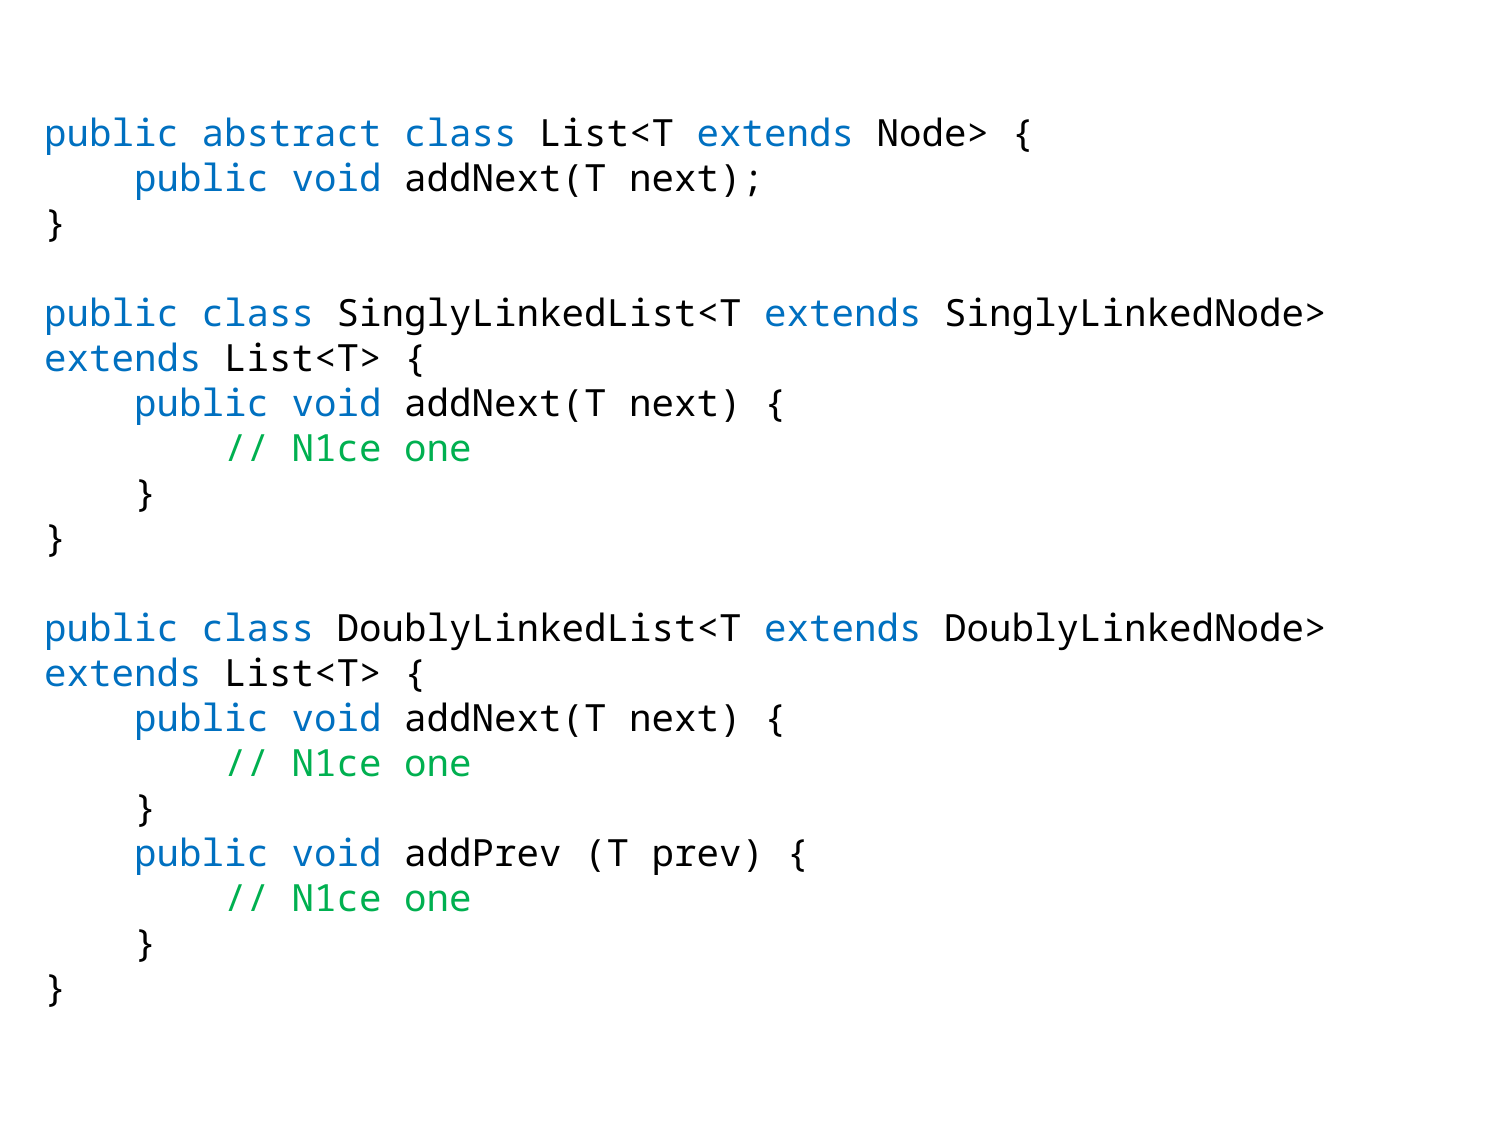

public abstract class List<T extends Node> {
 public void addNext(T next);
}
public class SinglyLinkedList<T extends SinglyLinkedNode> extends List<T> {
 public void addNext(T next) {
 // N1ce one
 }
}
public class DoublyLinkedList<T extends DoublyLinkedNode> extends List<T> {
 public void addNext(T next) {
 // N1ce one
 }
 public void addPrev (T prev) {
 // N1ce one
 }
}